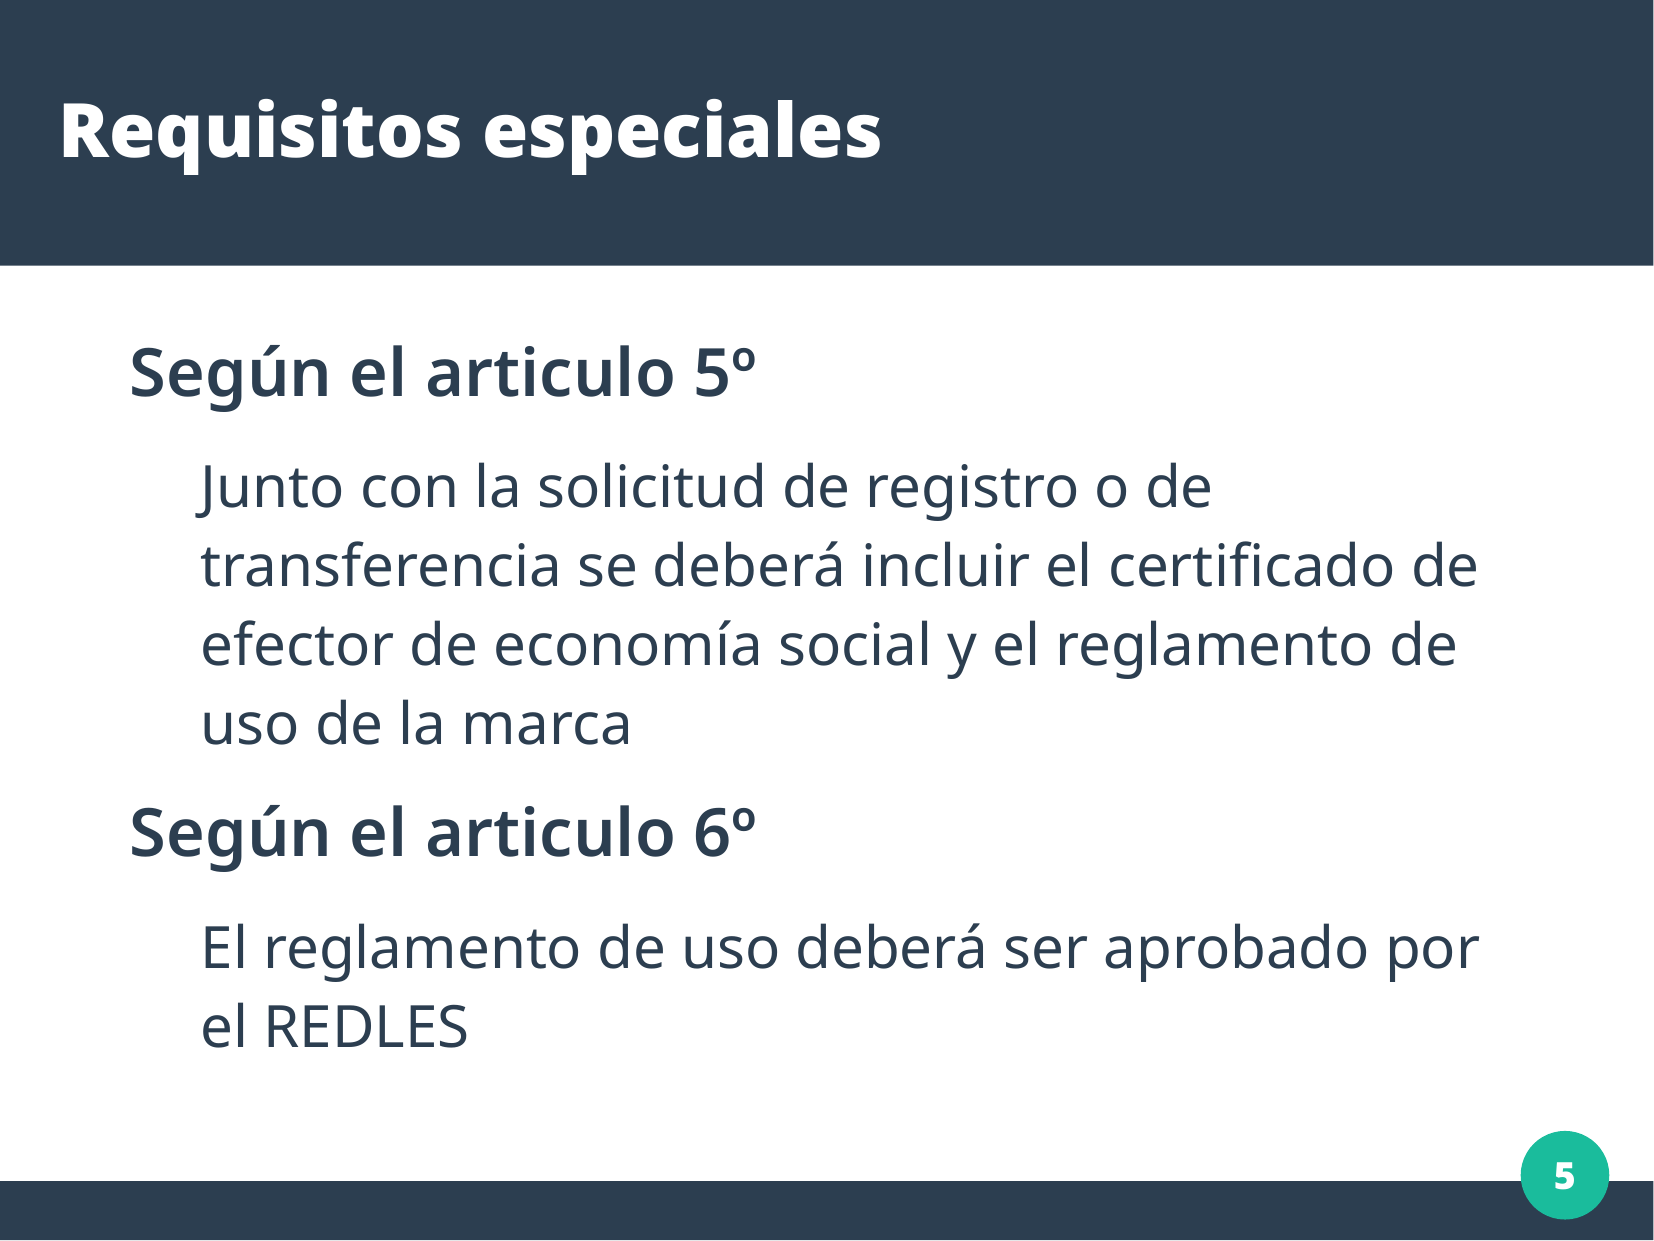

# Requisitos especiales
Según el articulo 5º
Junto con la solicitud de registro o de transferencia se deberá incluir el certificado de efector de economía social y el reglamento de uso de la marca
Según el articulo 6º
El reglamento de uso deberá ser aprobado por el REDLES
5